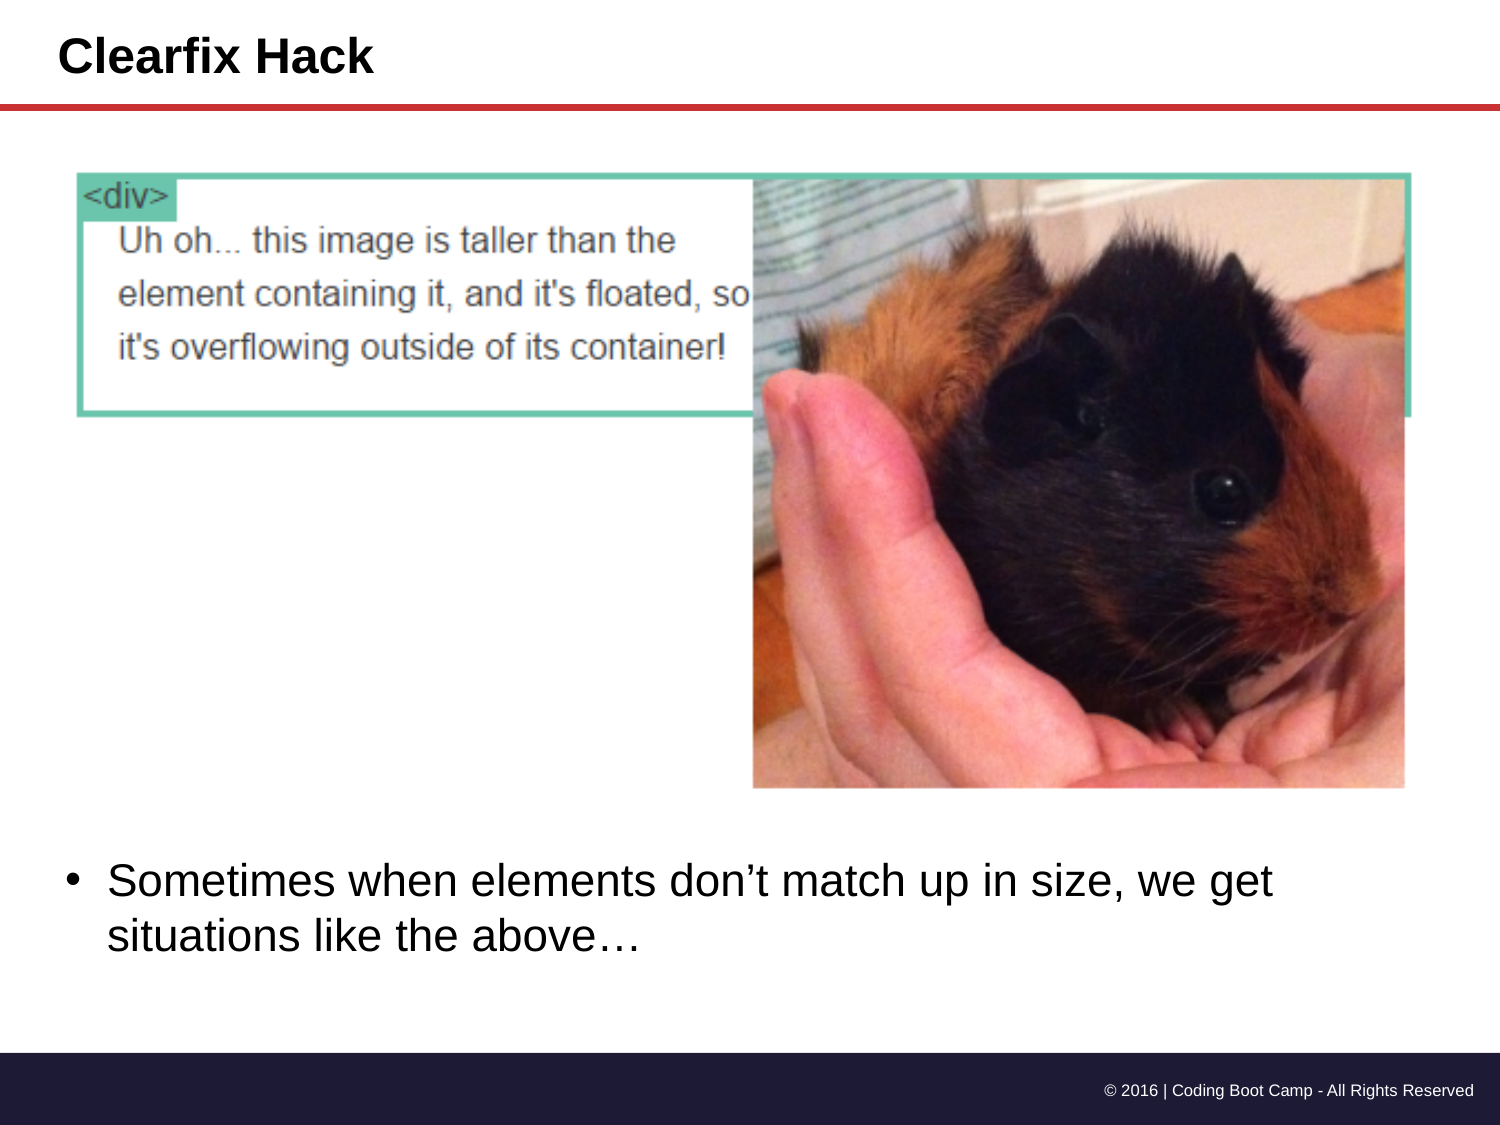

Clearfix Hack
Sometimes when elements don’t match up in size, we get situations like the above…